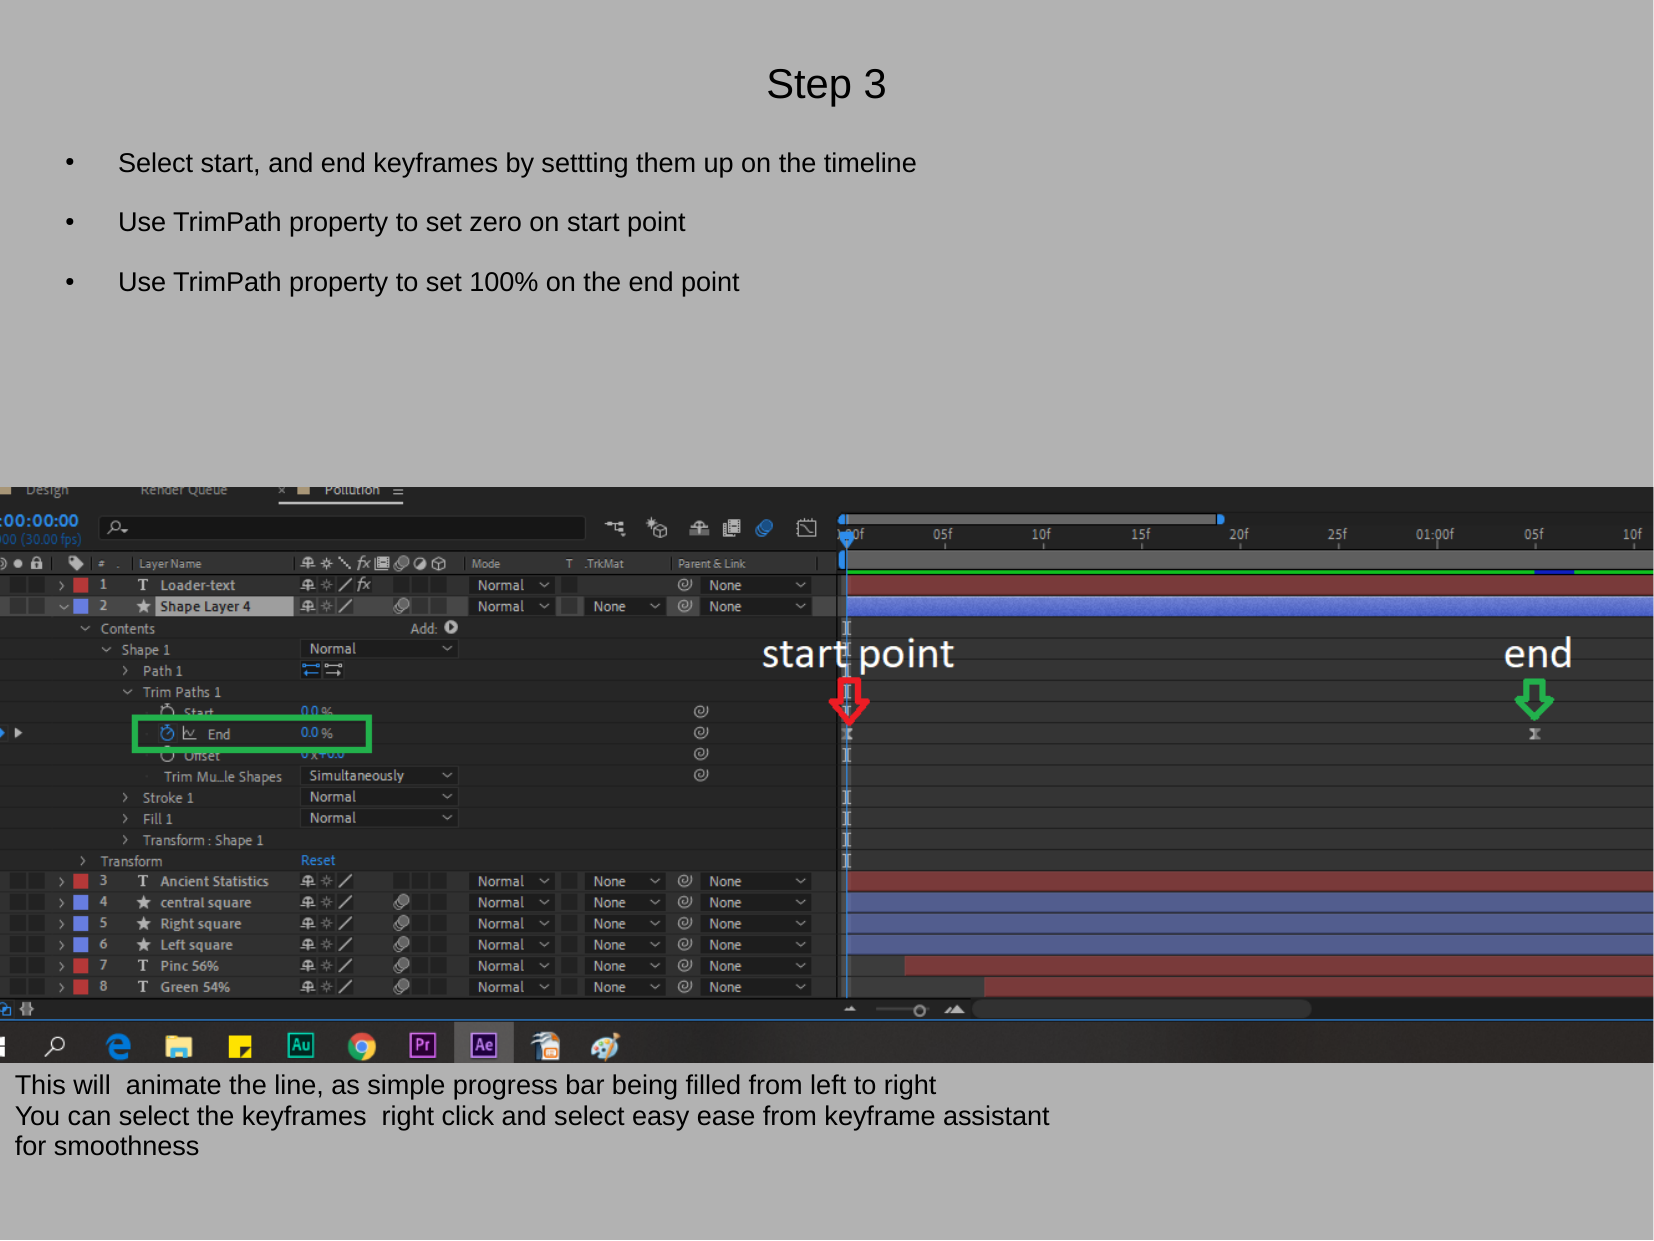

# Step 3
Select start, and end keyframes by settting them up on the timeline
Use TrimPath property to set zero on start point
Use TrimPath property to set 100% on the end point
This will animate the line, as simple progress bar being filled from left to right
You can select the keyframes right click and select easy ease from keyframe assistant
for smoothness